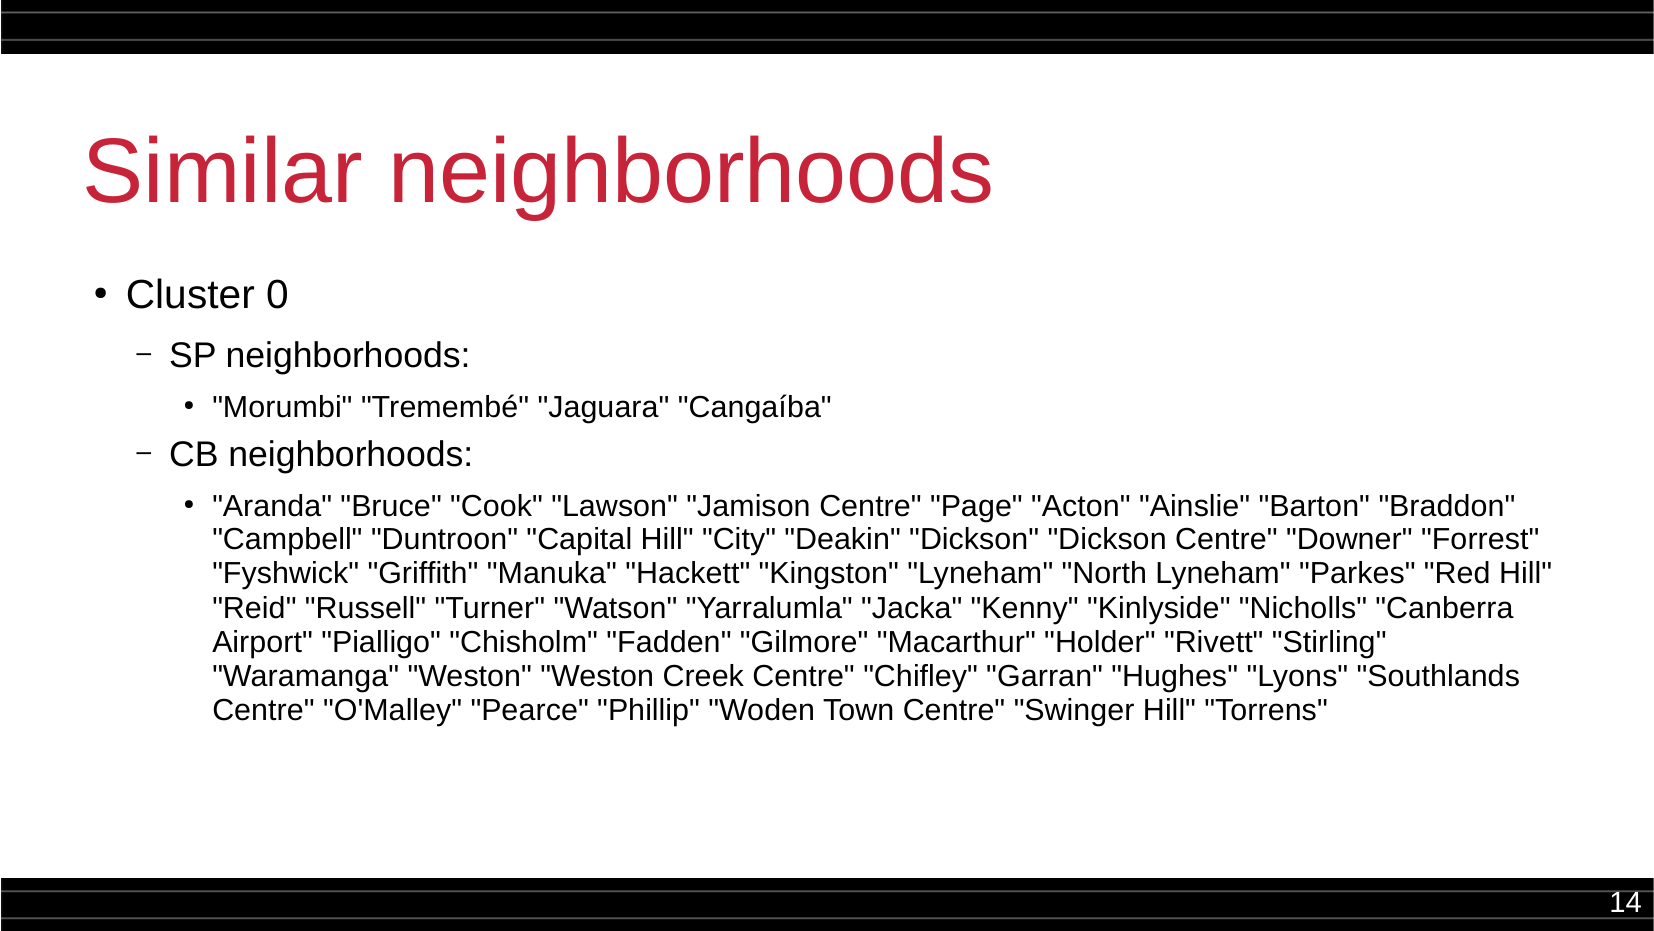

# Similar neighborhoods
Cluster 0
SP neighborhoods:
"Morumbi" "Tremembé" "Jaguara" "Cangaíba"
CB neighborhoods:
"Aranda" "Bruce" "Cook" "Lawson" "Jamison Centre" "Page" "Acton" "Ainslie" "Barton" "Braddon" "Campbell" "Duntroon" "Capital Hill" "City" "Deakin" "Dickson" "Dickson Centre" "Downer" "Forrest" "Fyshwick" "Griffith" "Manuka" "Hackett" "Kingston" "Lyneham" "North Lyneham" "Parkes" "Red Hill" "Reid" "Russell" "Turner" "Watson" "Yarralumla" "Jacka" "Kenny" "Kinlyside" "Nicholls" "Canberra Airport" "Pialligo" "Chisholm" "Fadden" "Gilmore" "Macarthur" "Holder" "Rivett" "Stirling" "Waramanga" "Weston" "Weston Creek Centre" "Chifley" "Garran" "Hughes" "Lyons" "Southlands Centre" "O'Malley" "Pearce" "Phillip" "Woden Town Centre" "Swinger Hill" "Torrens"